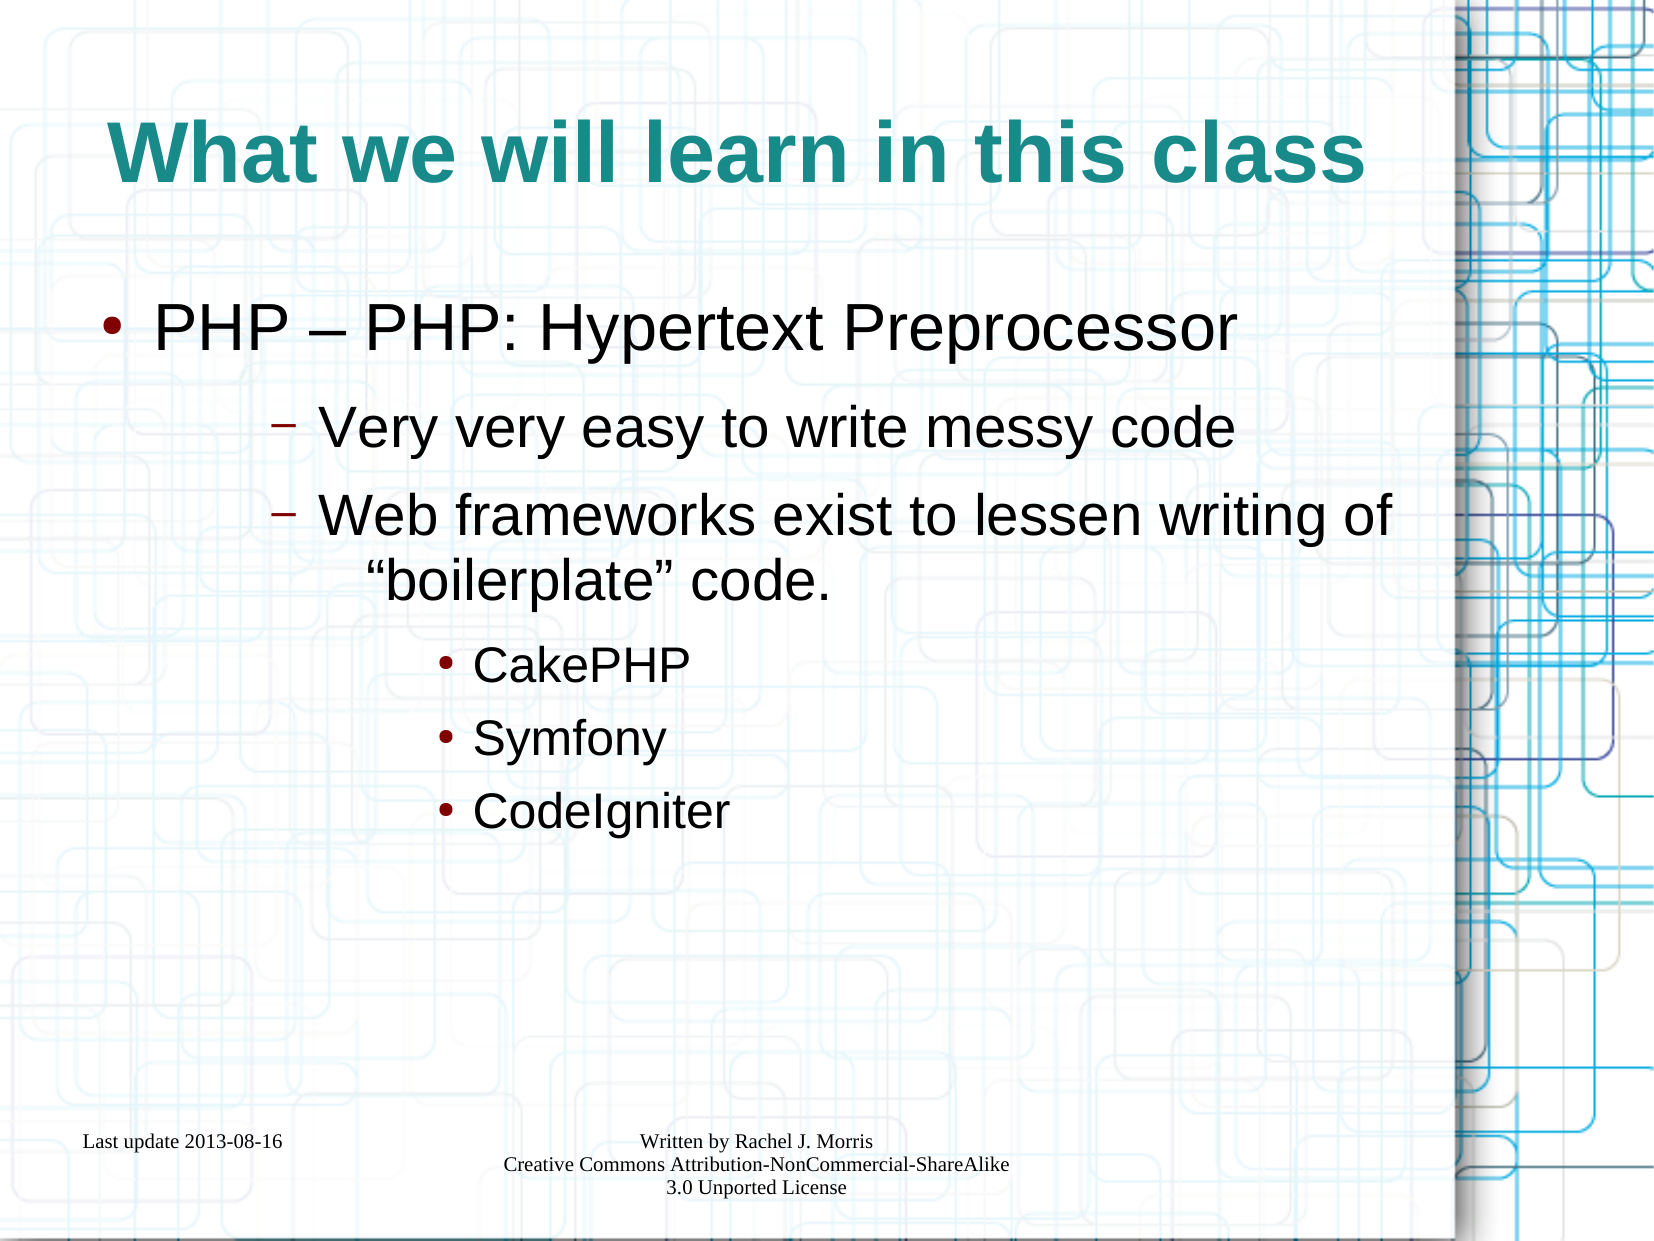

# What we will learn in this class
PHP – PHP: Hypertext Preprocessor
Very very easy to write messy code
Web frameworks exist to lessen writing of “boilerplate” code.
CakePHP
Symfony
CodeIgniter